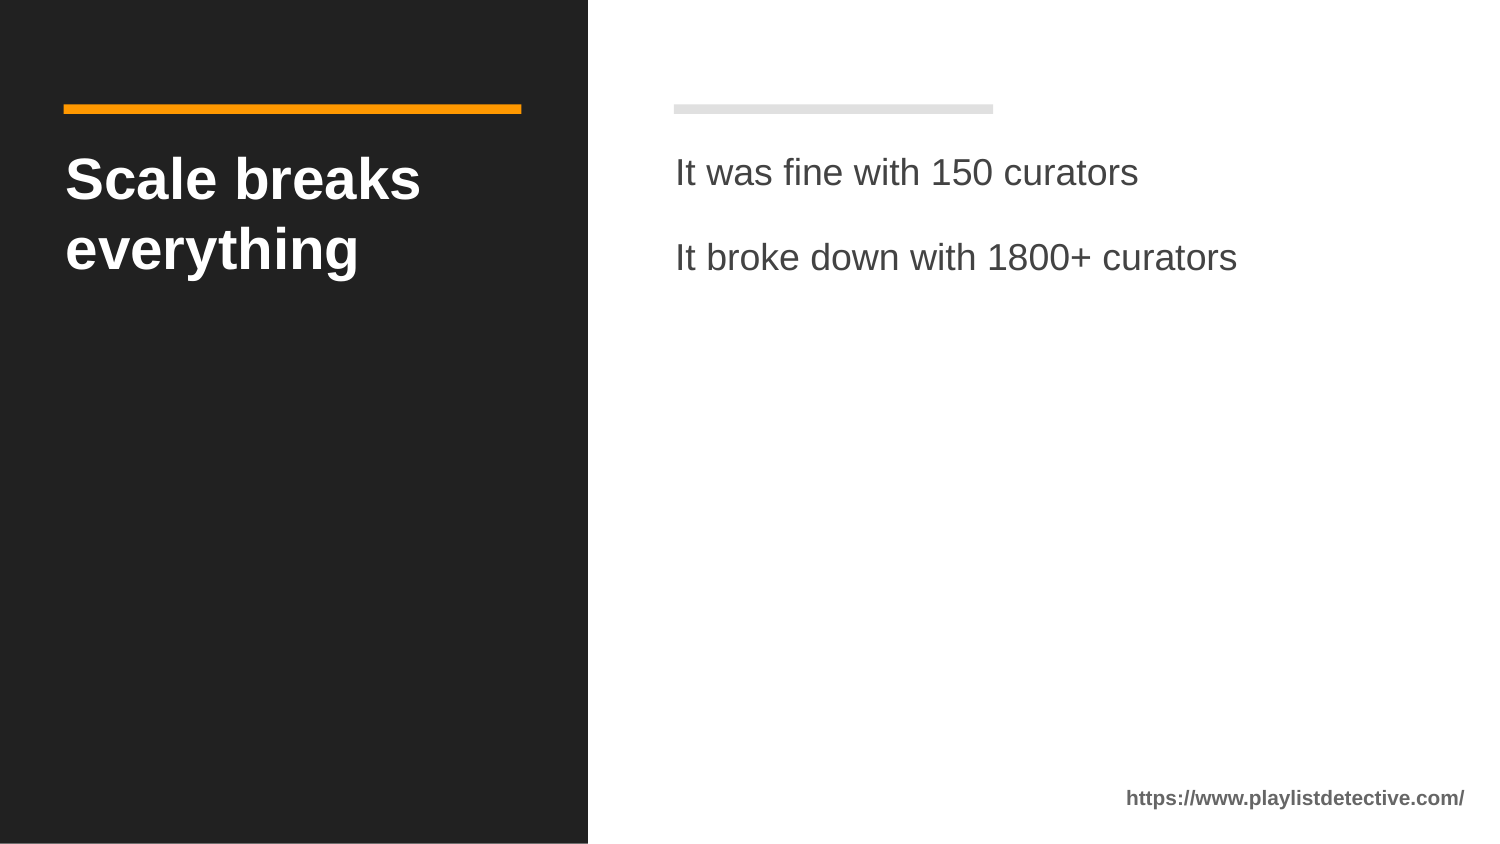

# Scale breaks everything
It was fine with 150 curators
It broke down with 1800+ curators
https://www.playlistdetective.com/